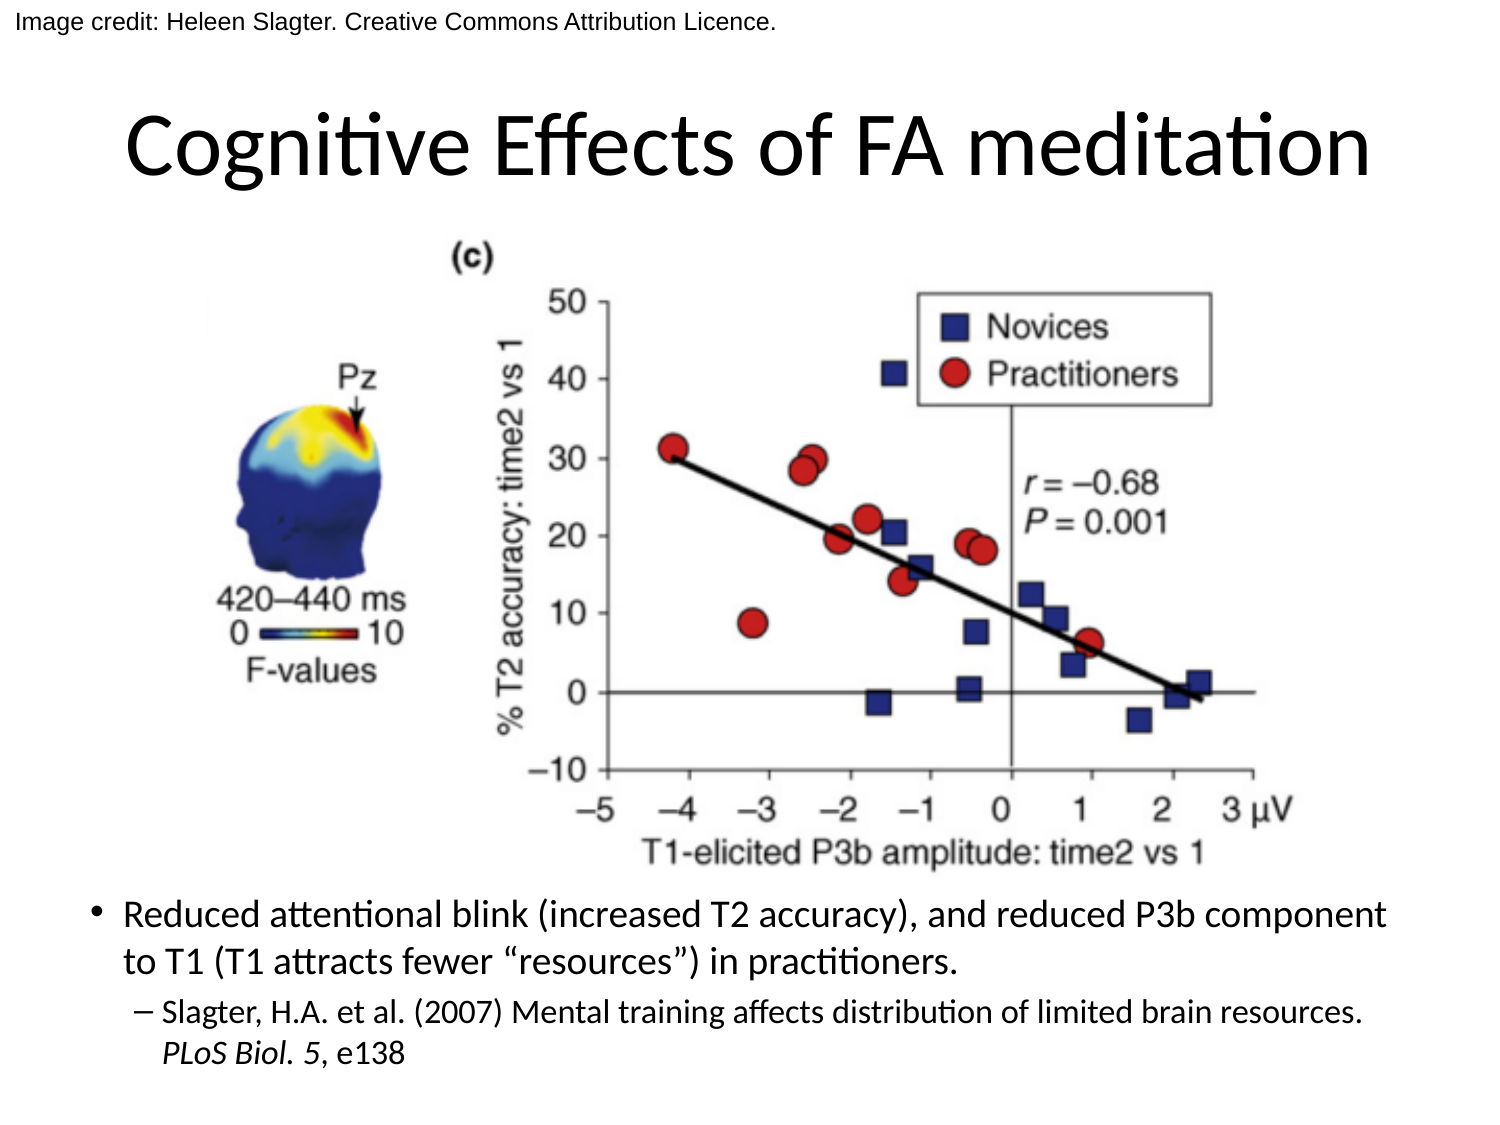

Image credit: Heleen Slagter. Creative Commons Attribution Licence.
# Cognitive Effects of FA meditation
Reduced attentional blink (increased T2 accuracy), and reduced P3b component to T1 (T1 attracts fewer “resources”) in practitioners.
Slagter, H.A. et al. (2007) Mental training affects distribution of limited brain resources. PLoS Biol. 5, e138